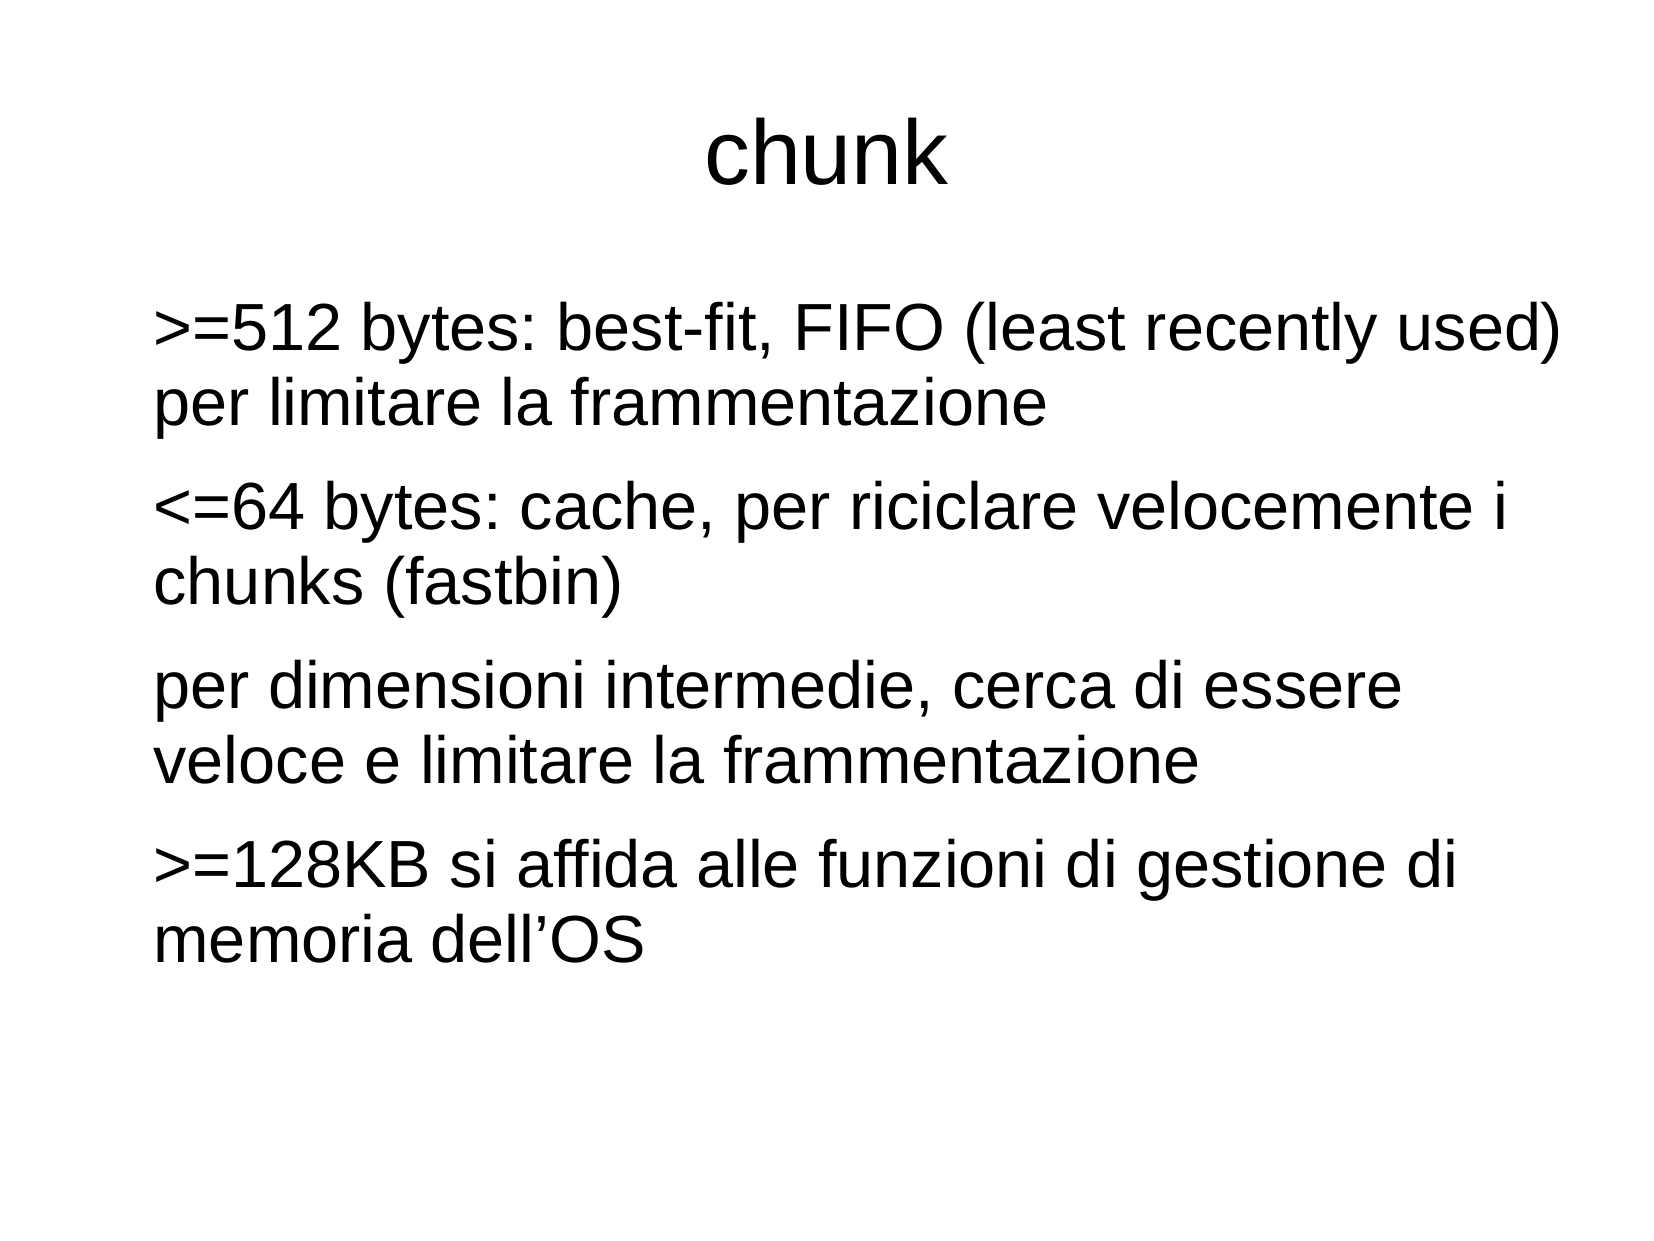

# chunk
>=512 bytes: best-fit, FIFO (least recently used) per limitare la frammentazione
<=64 bytes: cache, per riciclare velocemente i chunks (fastbin)
per dimensioni intermedie, cerca di essere veloce e limitare la frammentazione
>=128KB si affida alle funzioni di gestione di memoria dell’OS